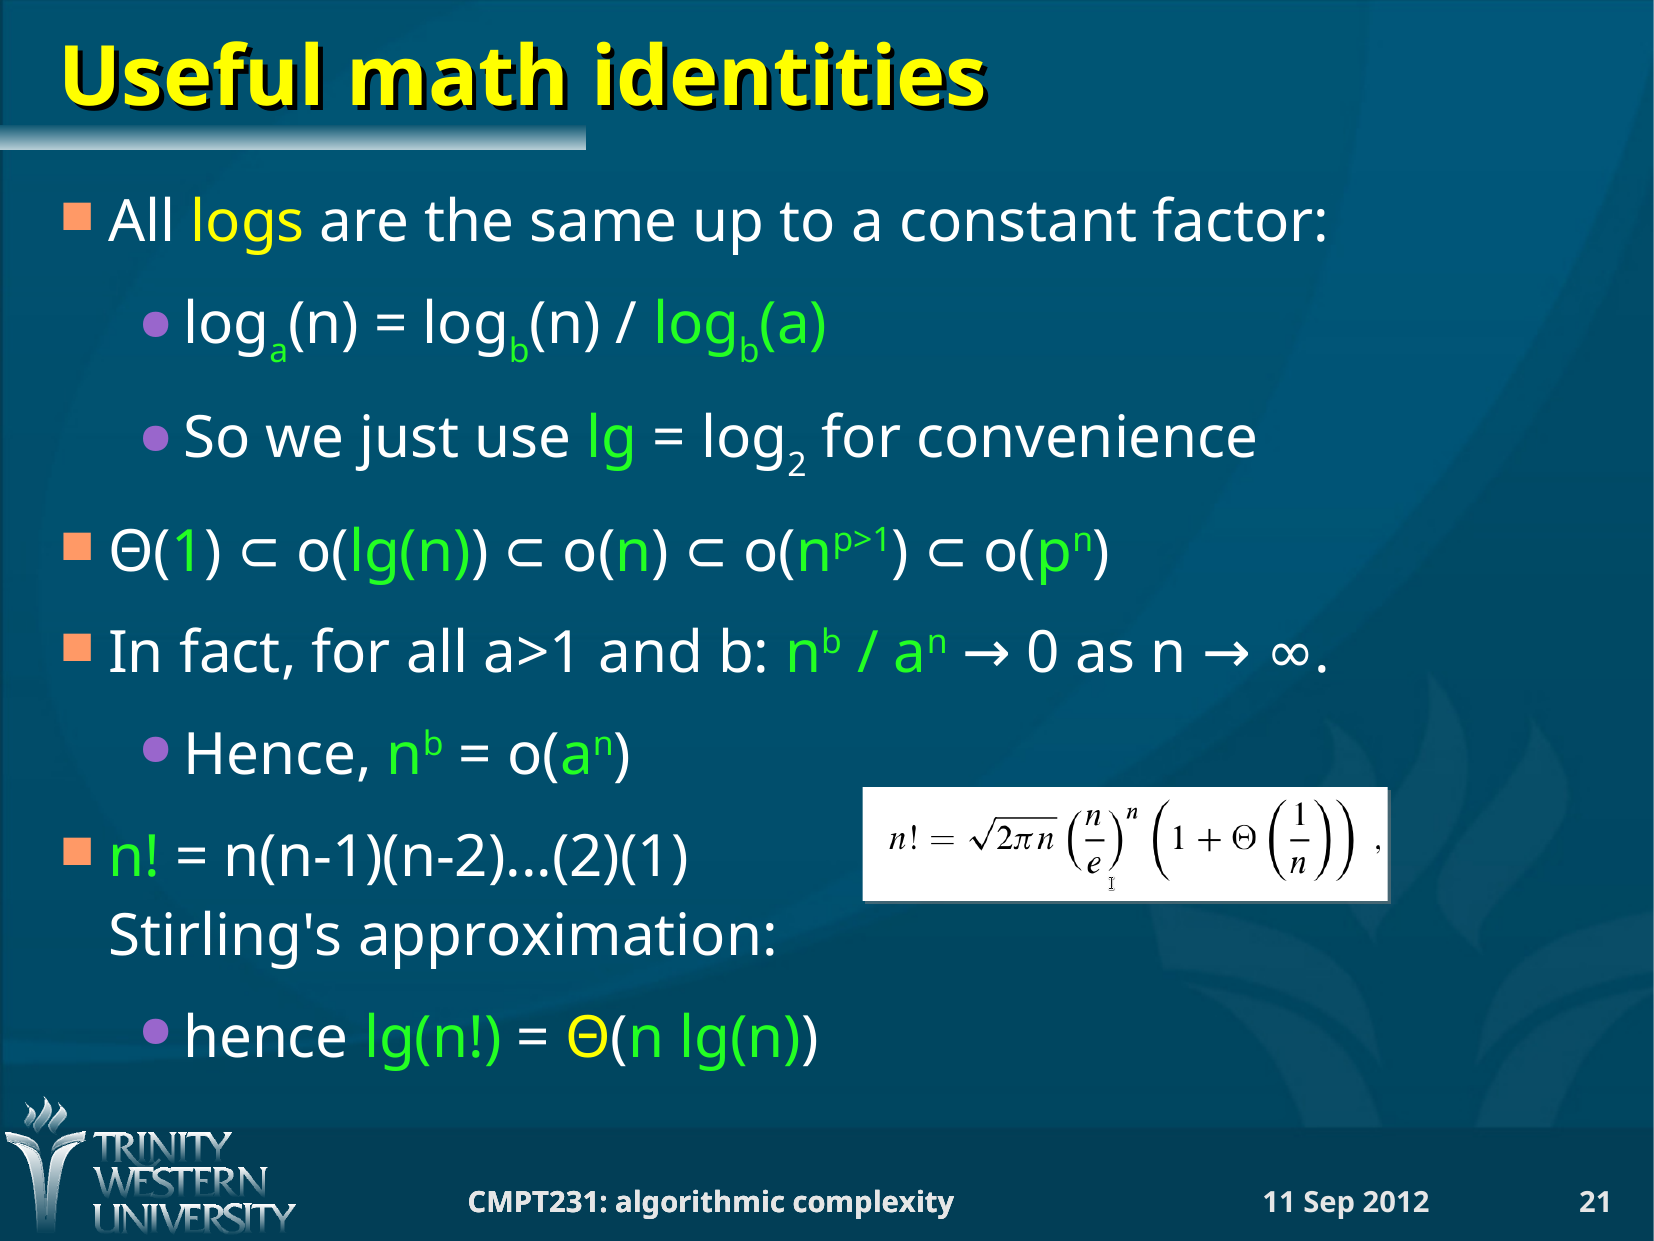

# Useful math identities
All logs are the same up to a constant factor:
loga(n) = logb(n) / logb(a)
So we just use lg = log2 for convenience
Θ(1) ⊂ o(lg(n)) ⊂ o(n) ⊂ o(np>1) ⊂ o(pn)
In fact, for all a>1 and b: nb / an → 0 as n → ∞.
Hence, nb = o(an)
n! = n(n-1)(n-2)...(2)(1)
Stirling's approximation:
hence lg(n!) = Θ(n lg(n))
CMPT231: algorithmic complexity
11 Sep 2012
21